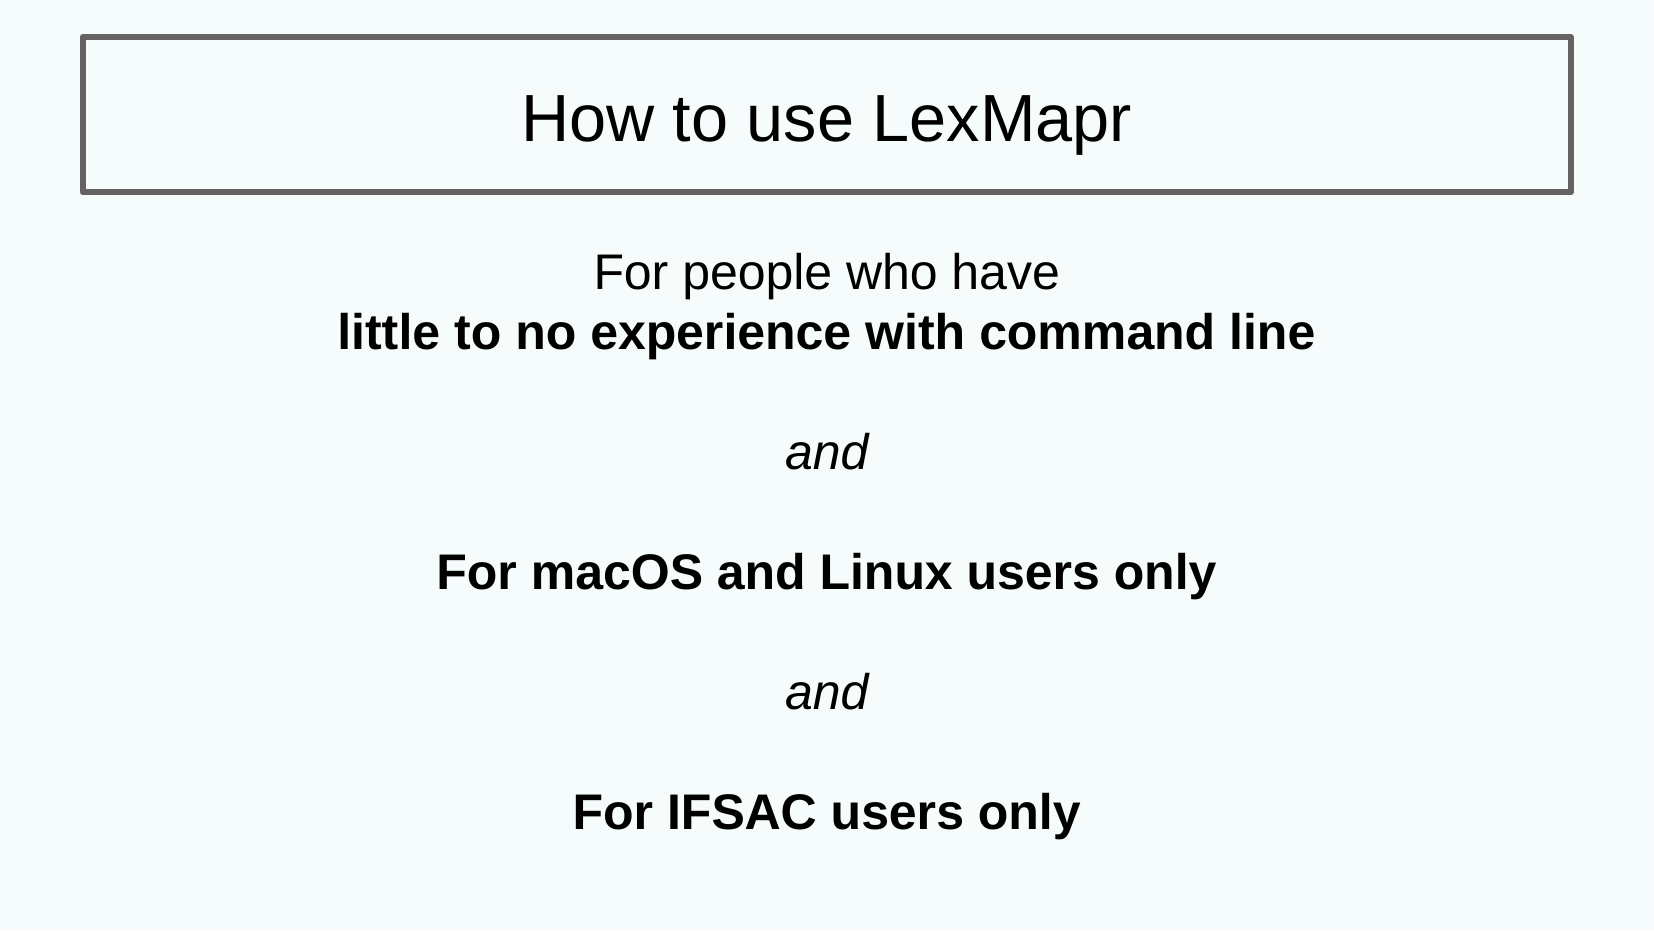

How to use LexMapr
For people who have
little to no experience with command line
and
For macOS and Linux users only
and
For IFSAC users only